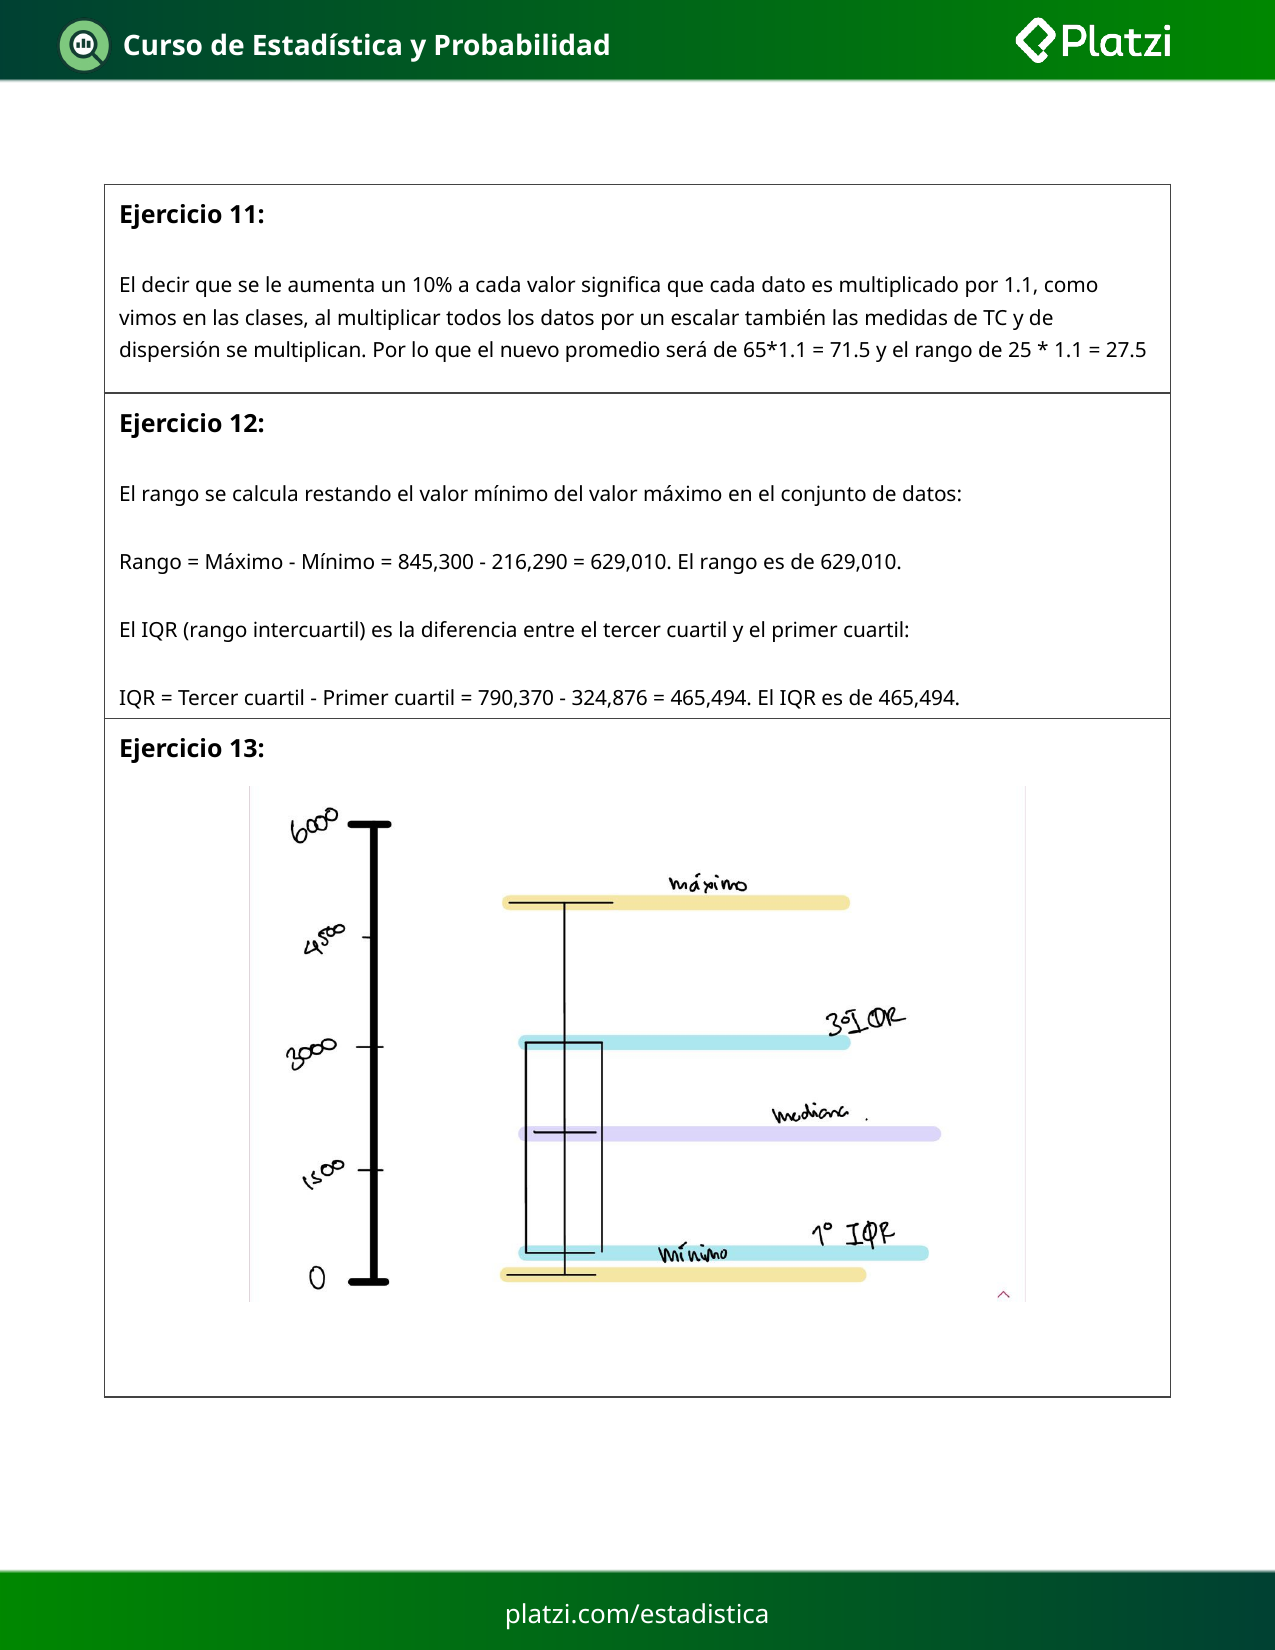

Curso de Estadística y Probabilidad
| Ejercicio 11: El decir que se le aumenta un 10% a cada valor significa que cada dato es multiplicado por 1.1, como vimos en las clases, al multiplicar todos los datos por un escalar también las medidas de TC y de dispersión se multiplican. Por lo que el nuevo promedio será de 65\*1.1 = 71.5 y el rango de 25 \* 1.1 = 27.5 |
| --- |
| Ejercicio 12: El rango se calcula restando el valor mínimo del valor máximo en el conjunto de datos: Rango = Máximo - Mínimo = 845,300 - 216,290 = 629,010. El rango es de 629,010. El IQR (rango intercuartil) es la diferencia entre el tercer cuartil y el primer cuartil: IQR = Tercer cuartil - Primer cuartil = 790,370 - 324,876 = 465,494. El IQR es de 465,494. |
| Ejercicio 13: |
# platzi.com/estadistica